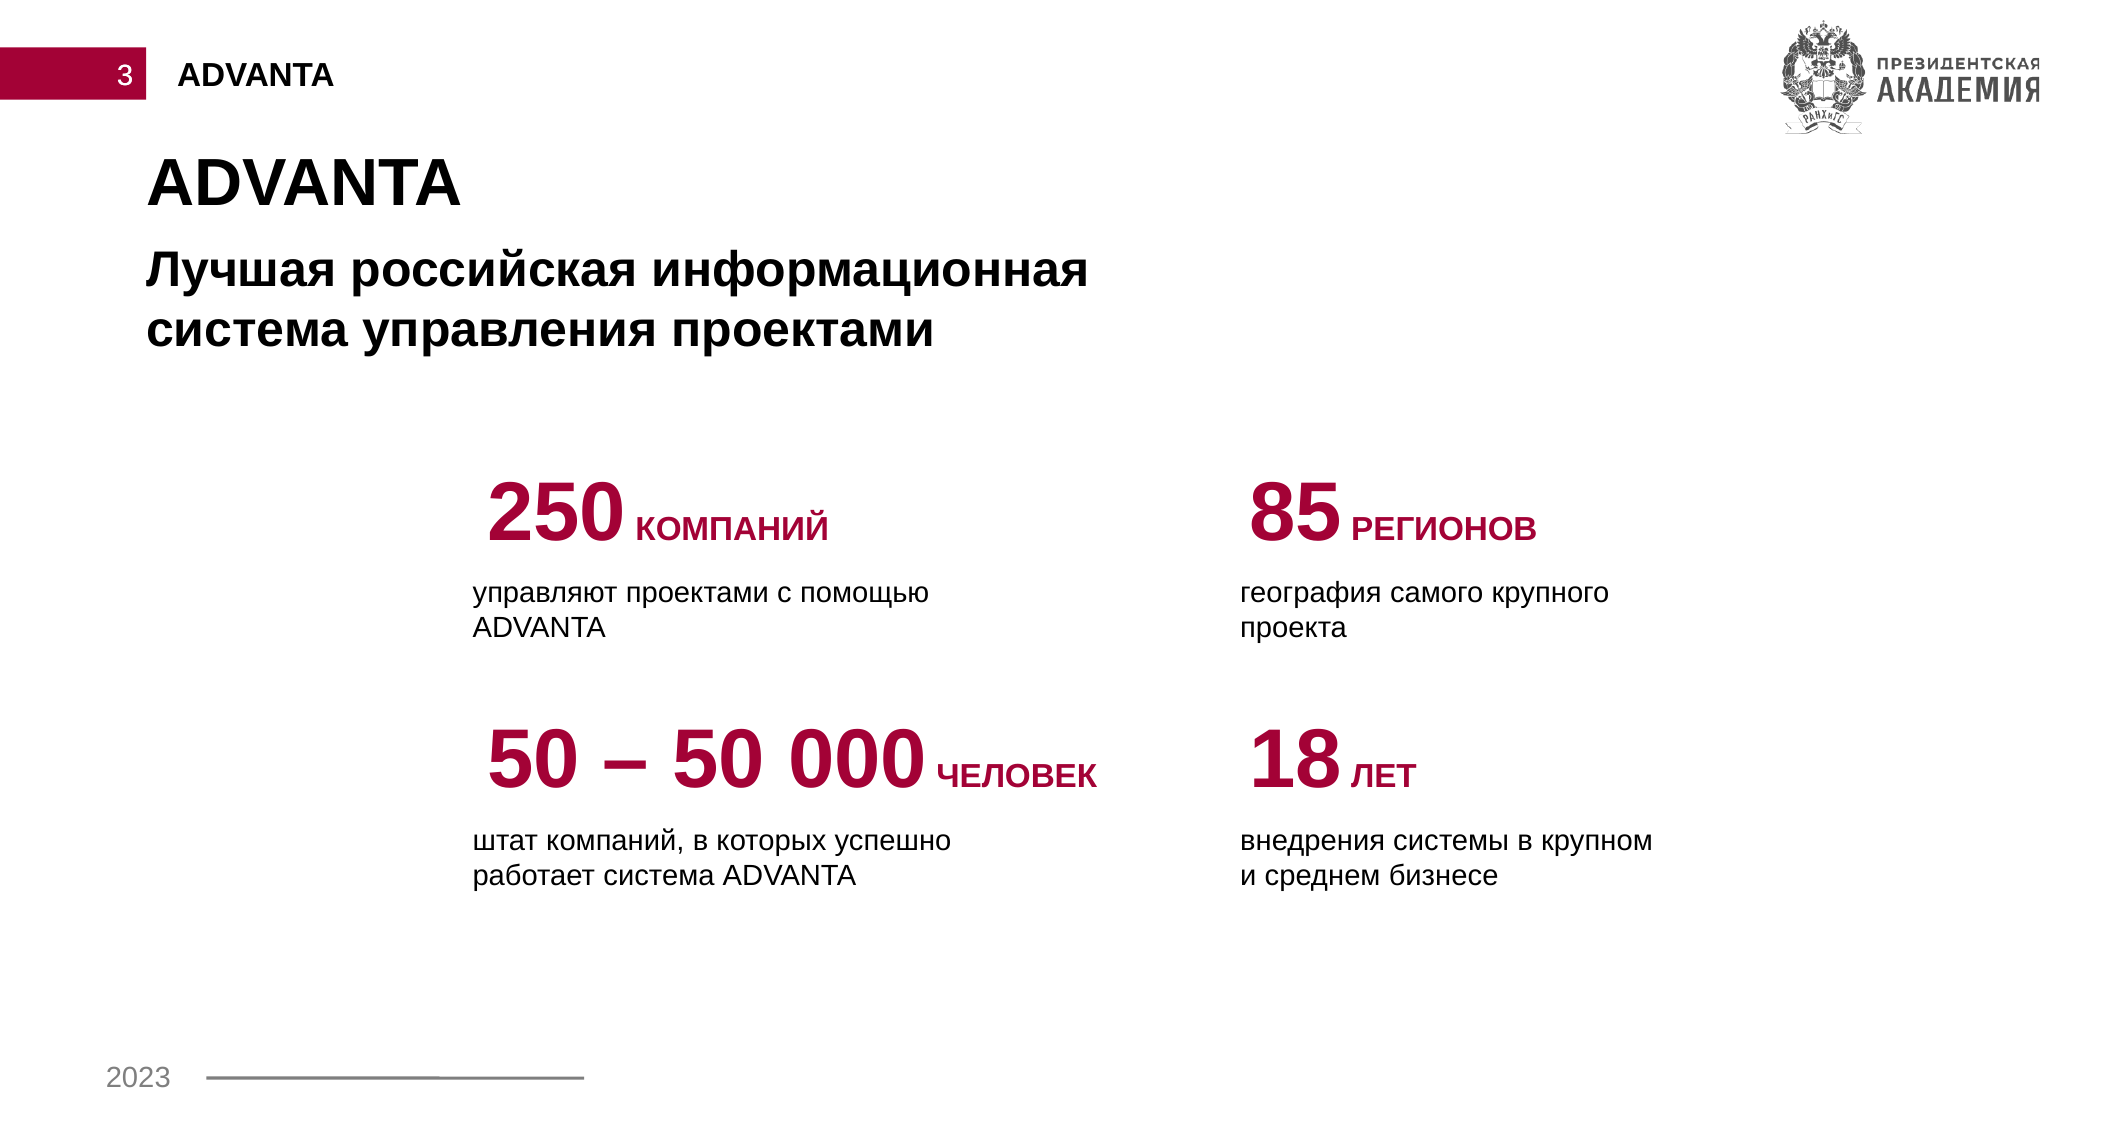

ADVANTA
# ADVANTA
Лучшая российская информационная система управления проектами
250 КОМПАНИЙ
85 РЕГИОНОВ
управляют проектами с помощью ADVANTA
география самого крупного проекта
50 – 50 000 ЧЕЛОВЕК
18 ЛЕТ
штат компаний, в которых успешно работает система ADVANTA
внедрения системы в крупном и среднем бизнесе